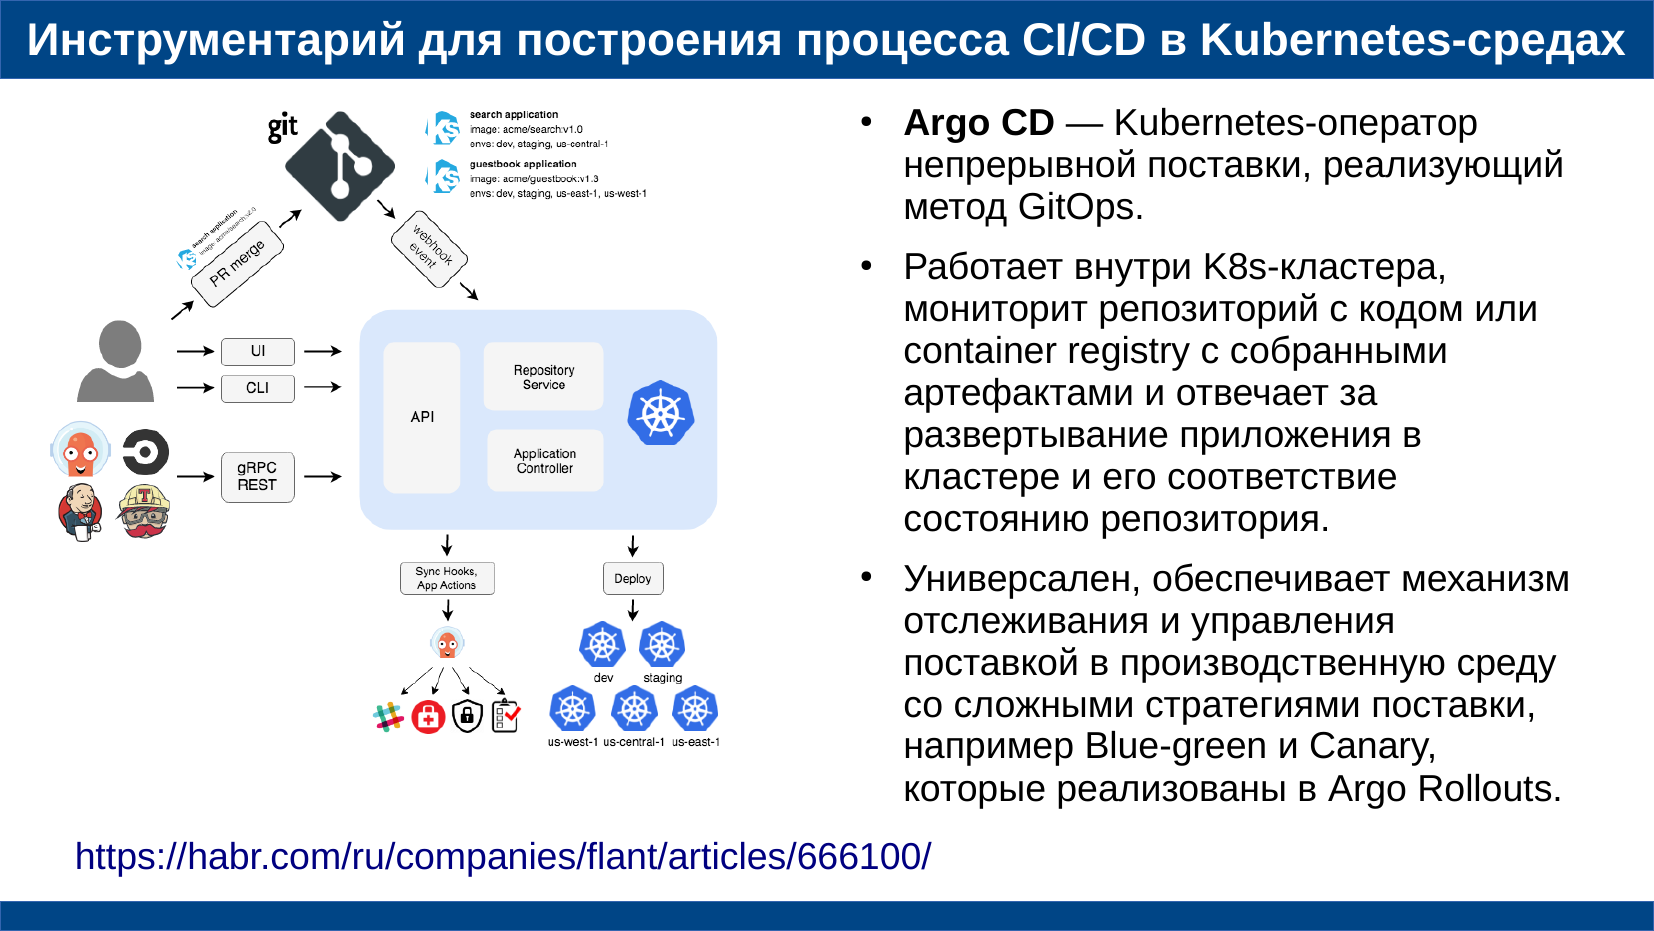

# Инструментарий для построения процесса CI/CD в Kubernetes-средах
Argo CD — Kubernetes-оператор непрерывной поставки, реализующий метод GitOps.
Работает внутри K8s-кластера, мониторит репозиторий с кодом или container registry с собранными артефактами и отвечает за развертывание приложения в кластере и его соответствие состоянию репозитория.
Универсален, обеспечивает механизм отслеживания и управления поставкой в производственную среду со сложными стратегиями поставки, например Blue-green и Canary, которые реализованы в Argo Rollouts.
https://habr.com/ru/companies/flant/articles/666100/